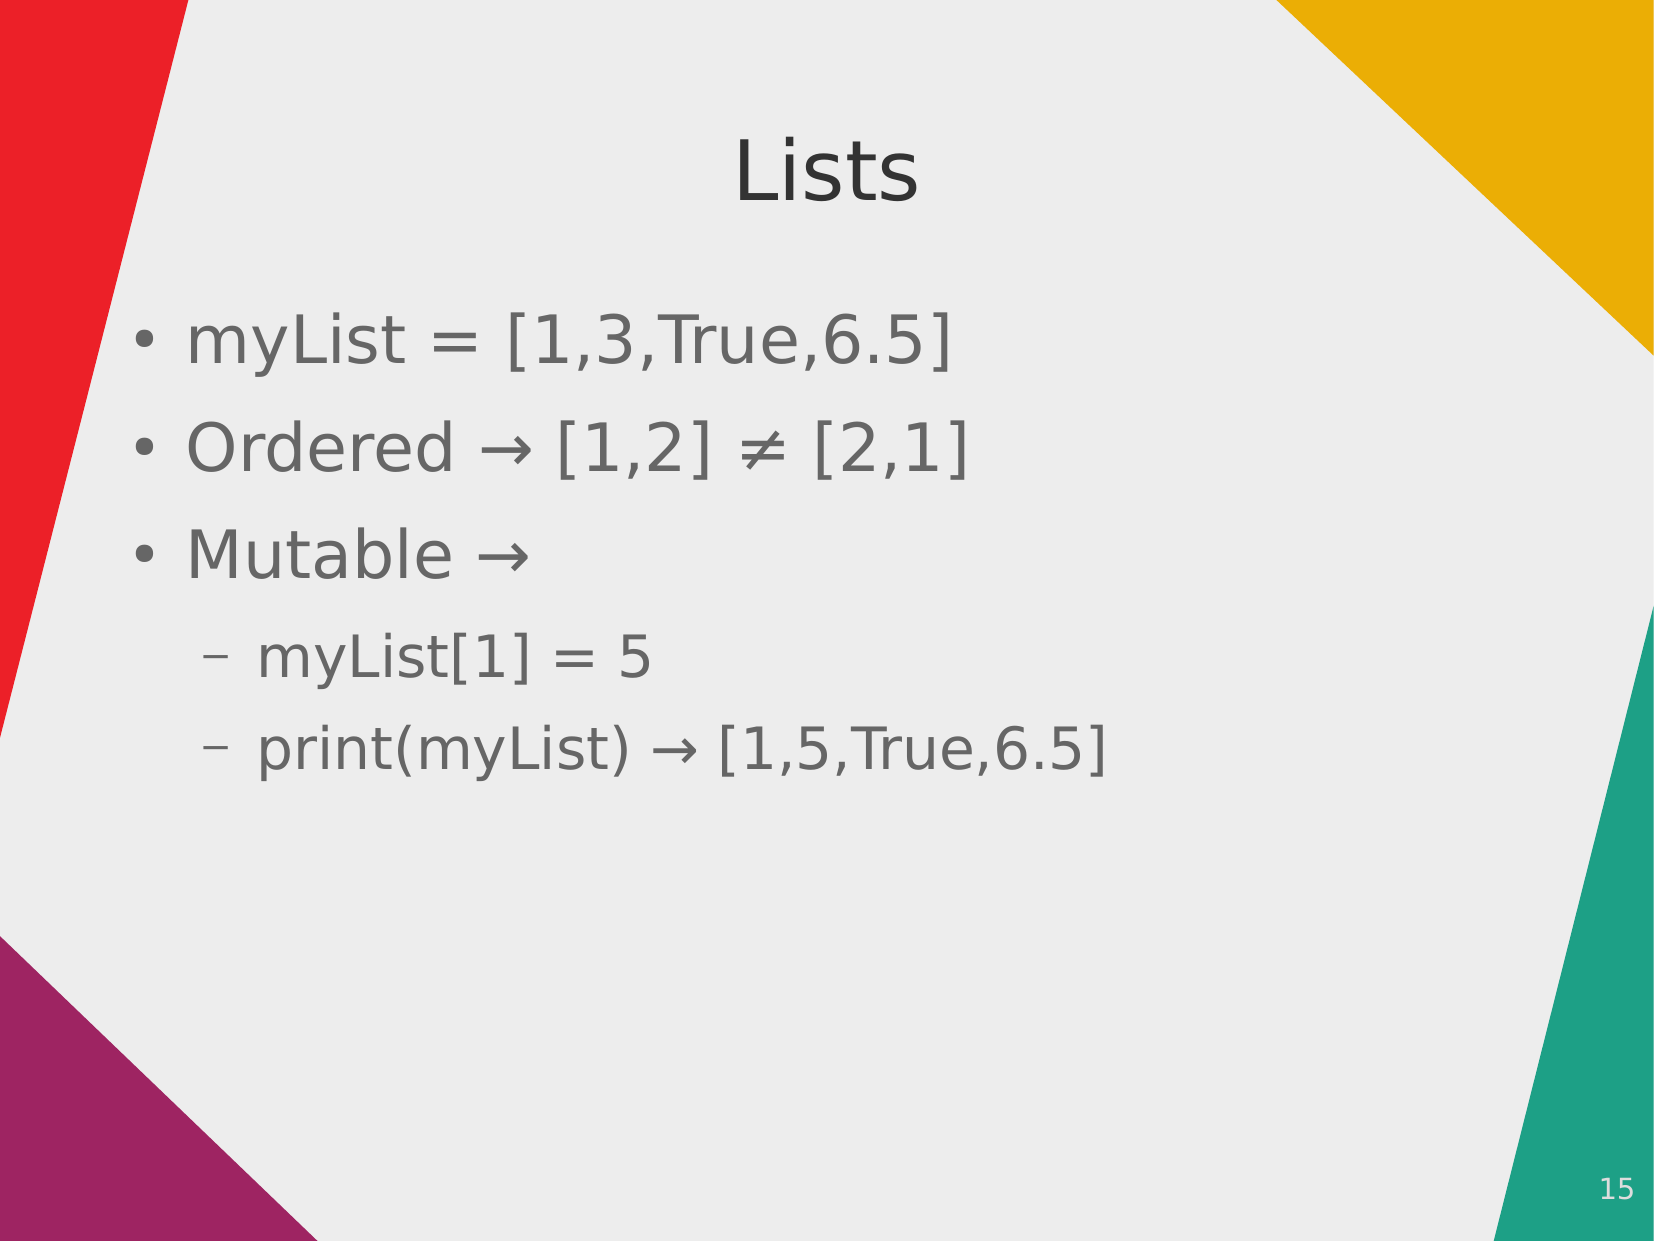

# Lists
myList = [1,3,True,6.5]
Ordered → [1,2] ≠ [2,1]
Mutable →
myList[1] = 5
print(myList) → [1,5,True,6.5]
15